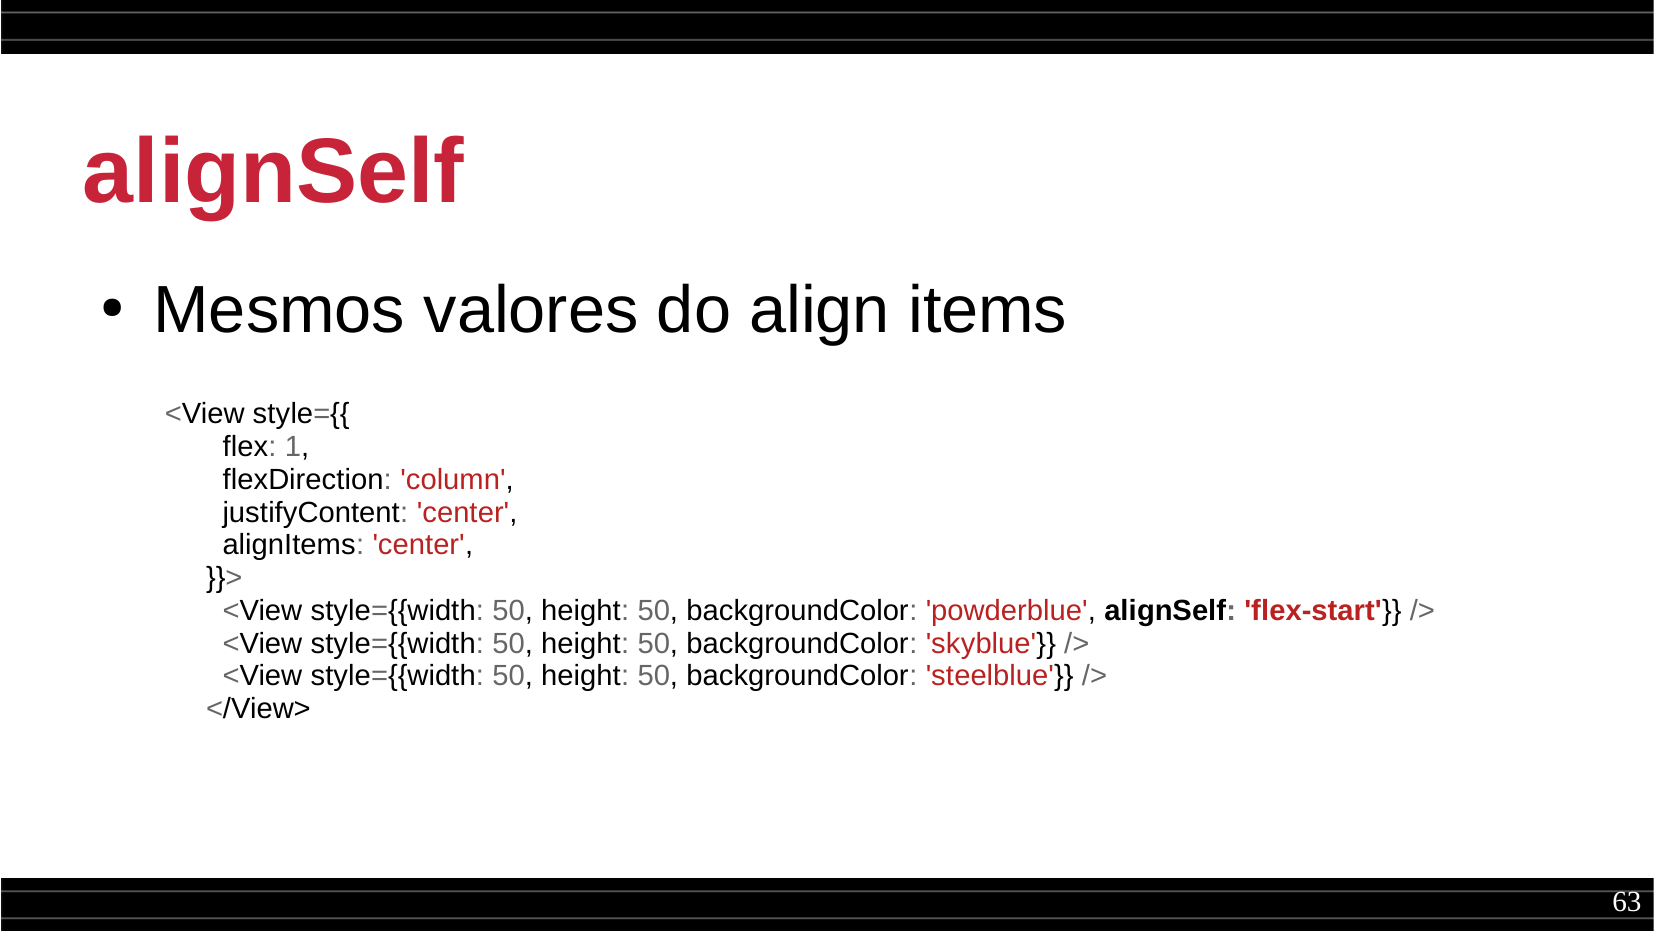

# alignSelf
Mesmos valores do align items
 <View style={{
 flex: 1,
 flexDirection: 'column',
 justifyContent: 'center',
 alignItems: 'center',
 }}>
 <View style={{width: 50, height: 50, backgroundColor: 'powderblue', alignSelf: 'flex-start'}} />
 <View style={{width: 50, height: 50, backgroundColor: 'skyblue'}} />
 <View style={{width: 50, height: 50, backgroundColor: 'steelblue'}} />
 </View>